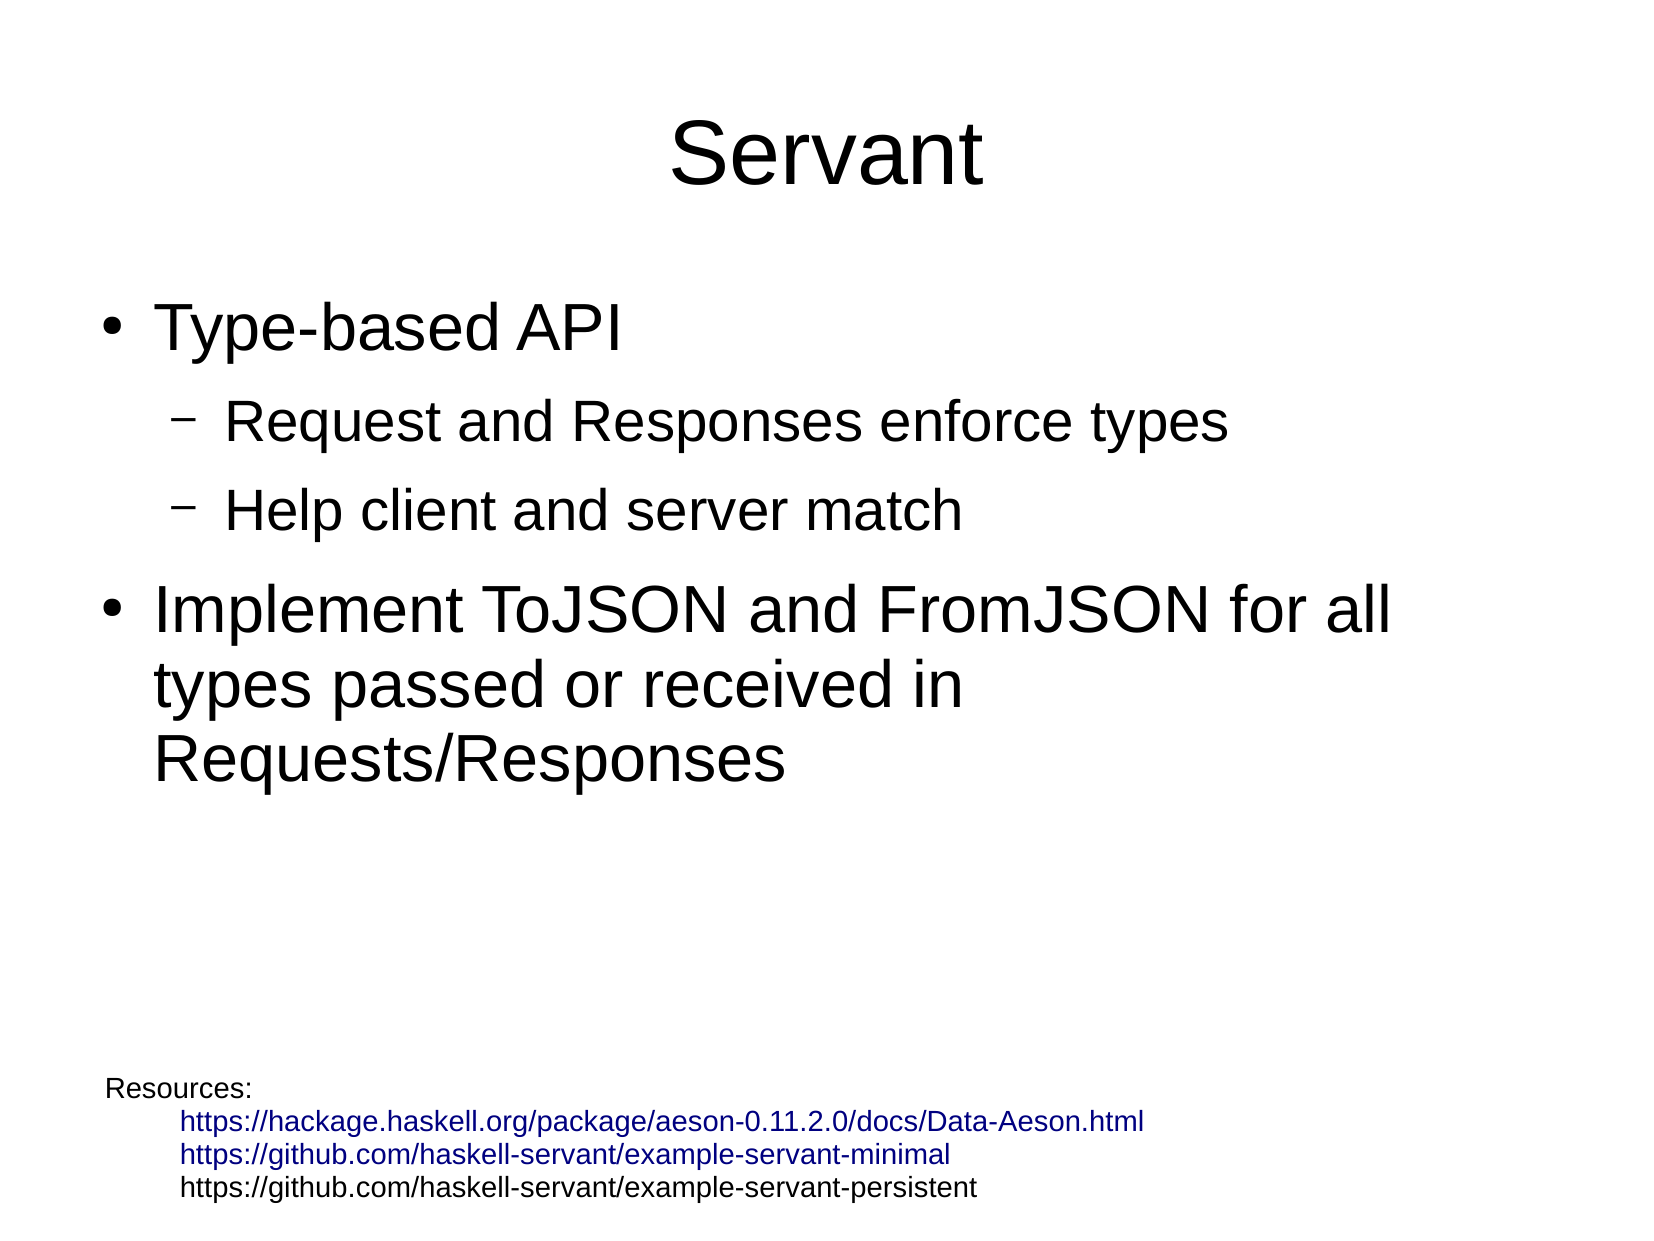

# Servant
Type-based API
Request and Responses enforce types
Help client and server match
Implement ToJSON and FromJSON for all types passed or received in Requests/Responses
Resources:
	https://hackage.haskell.org/package/aeson-0.11.2.0/docs/Data-Aeson.html
	https://github.com/haskell-servant/example-servant-minimal
	https://github.com/haskell-servant/example-servant-persistent